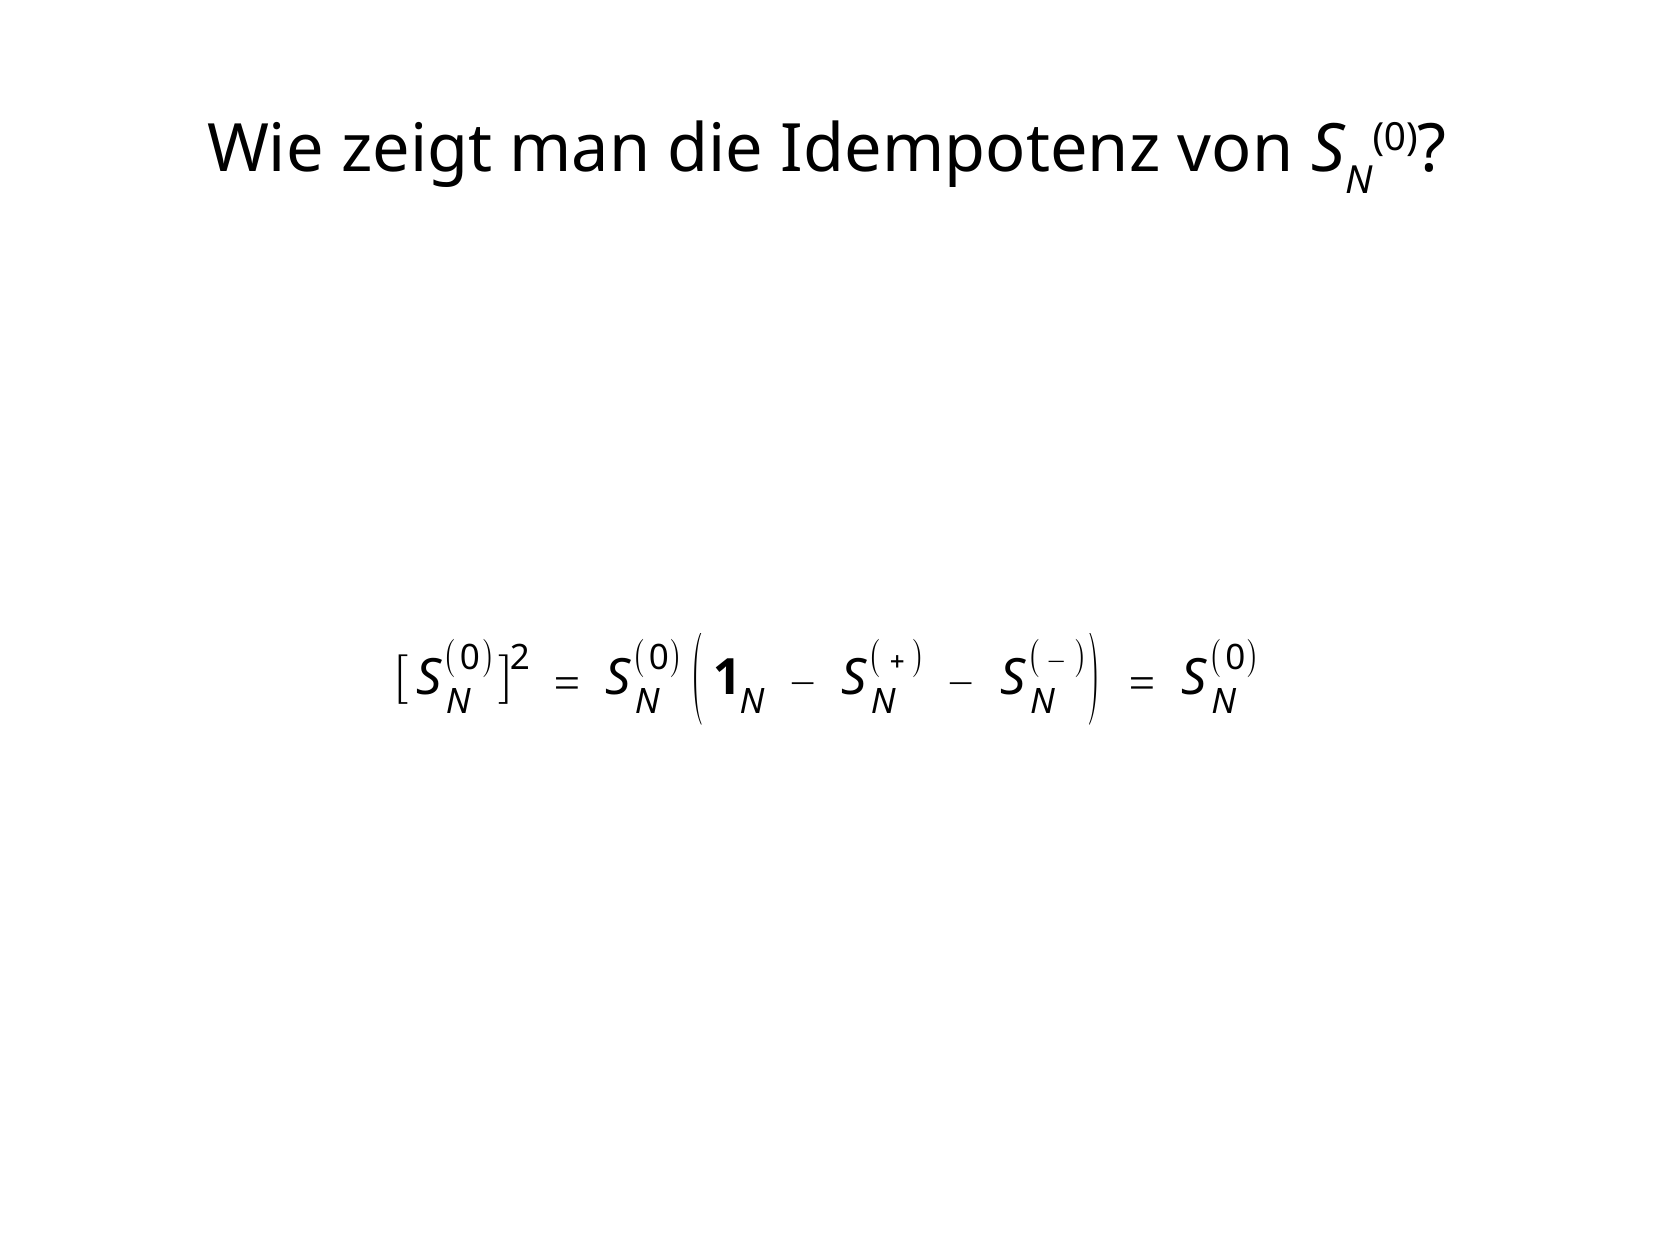

# Wie zeigt man die Idempotenz von SN(0)?